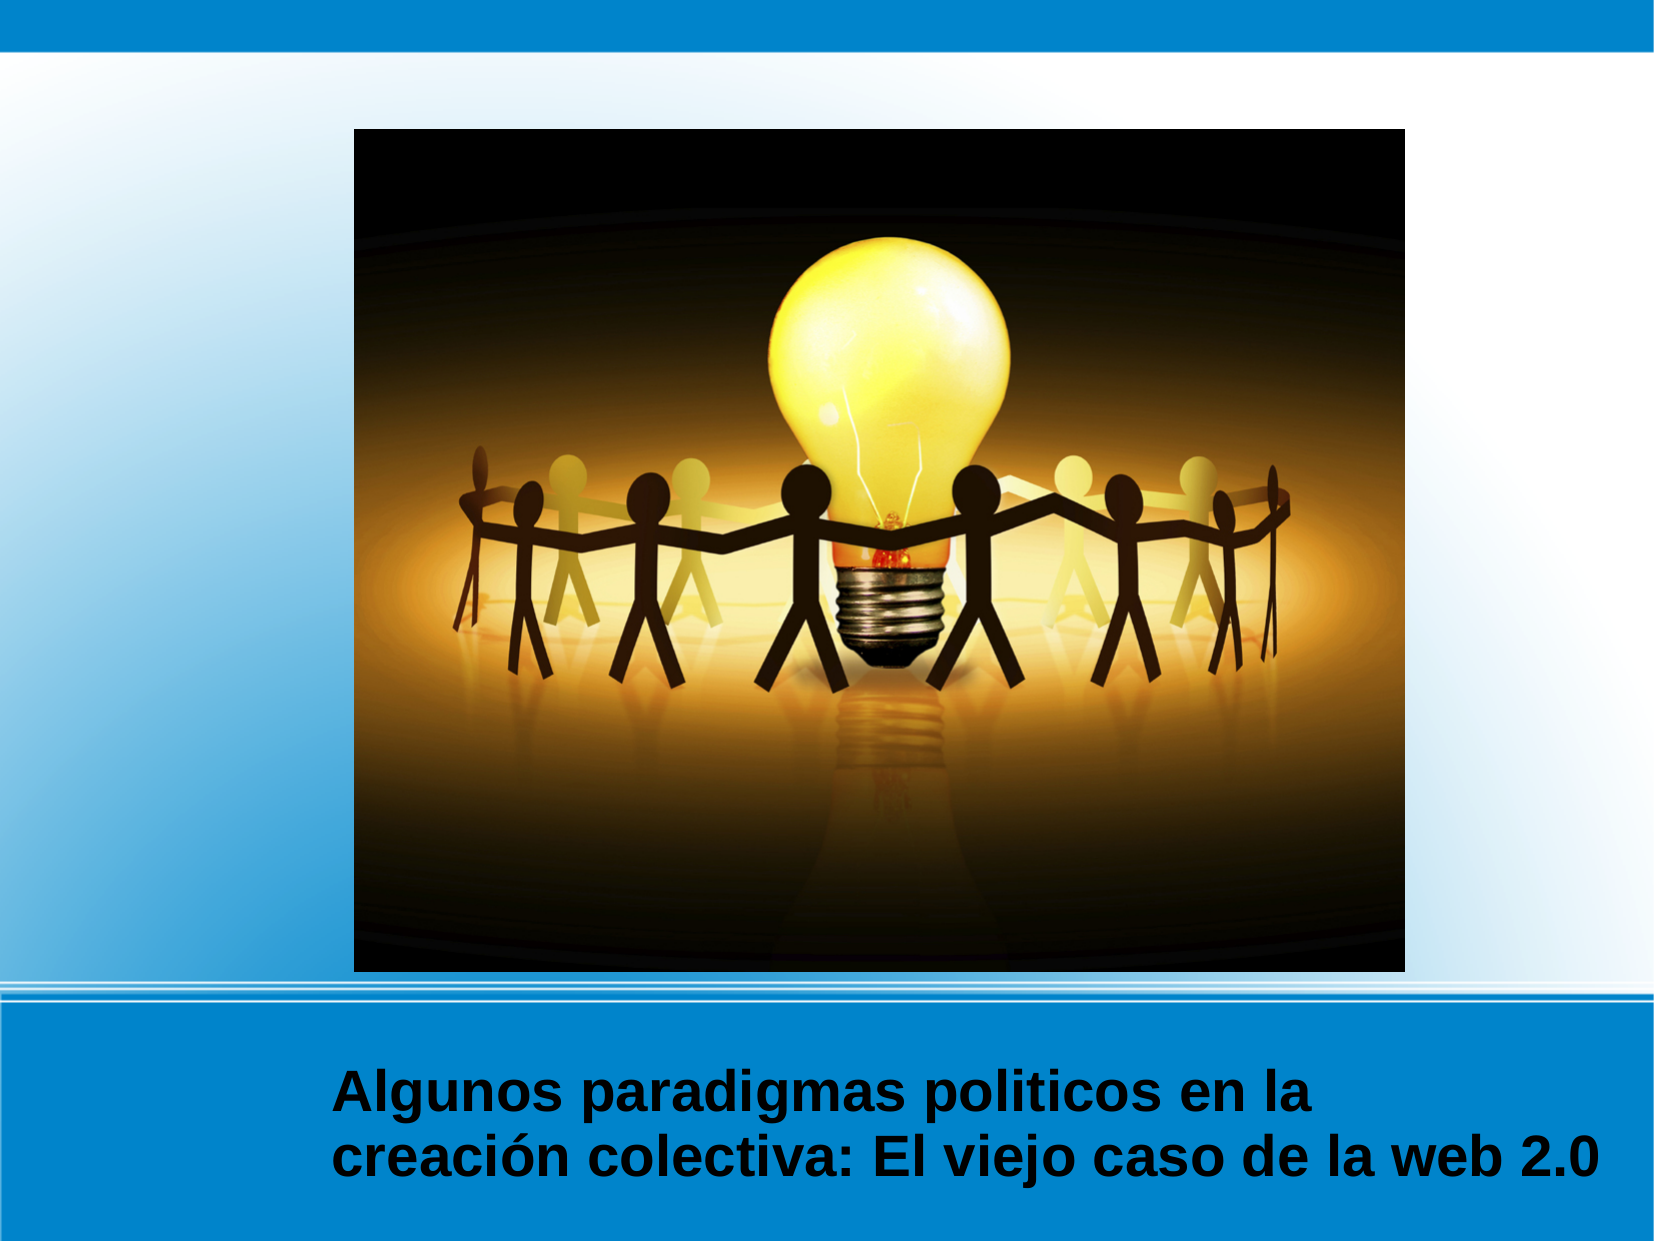

Algunos paradigmas politicos en la
creación colectiva: El viejo caso de la web 2.0